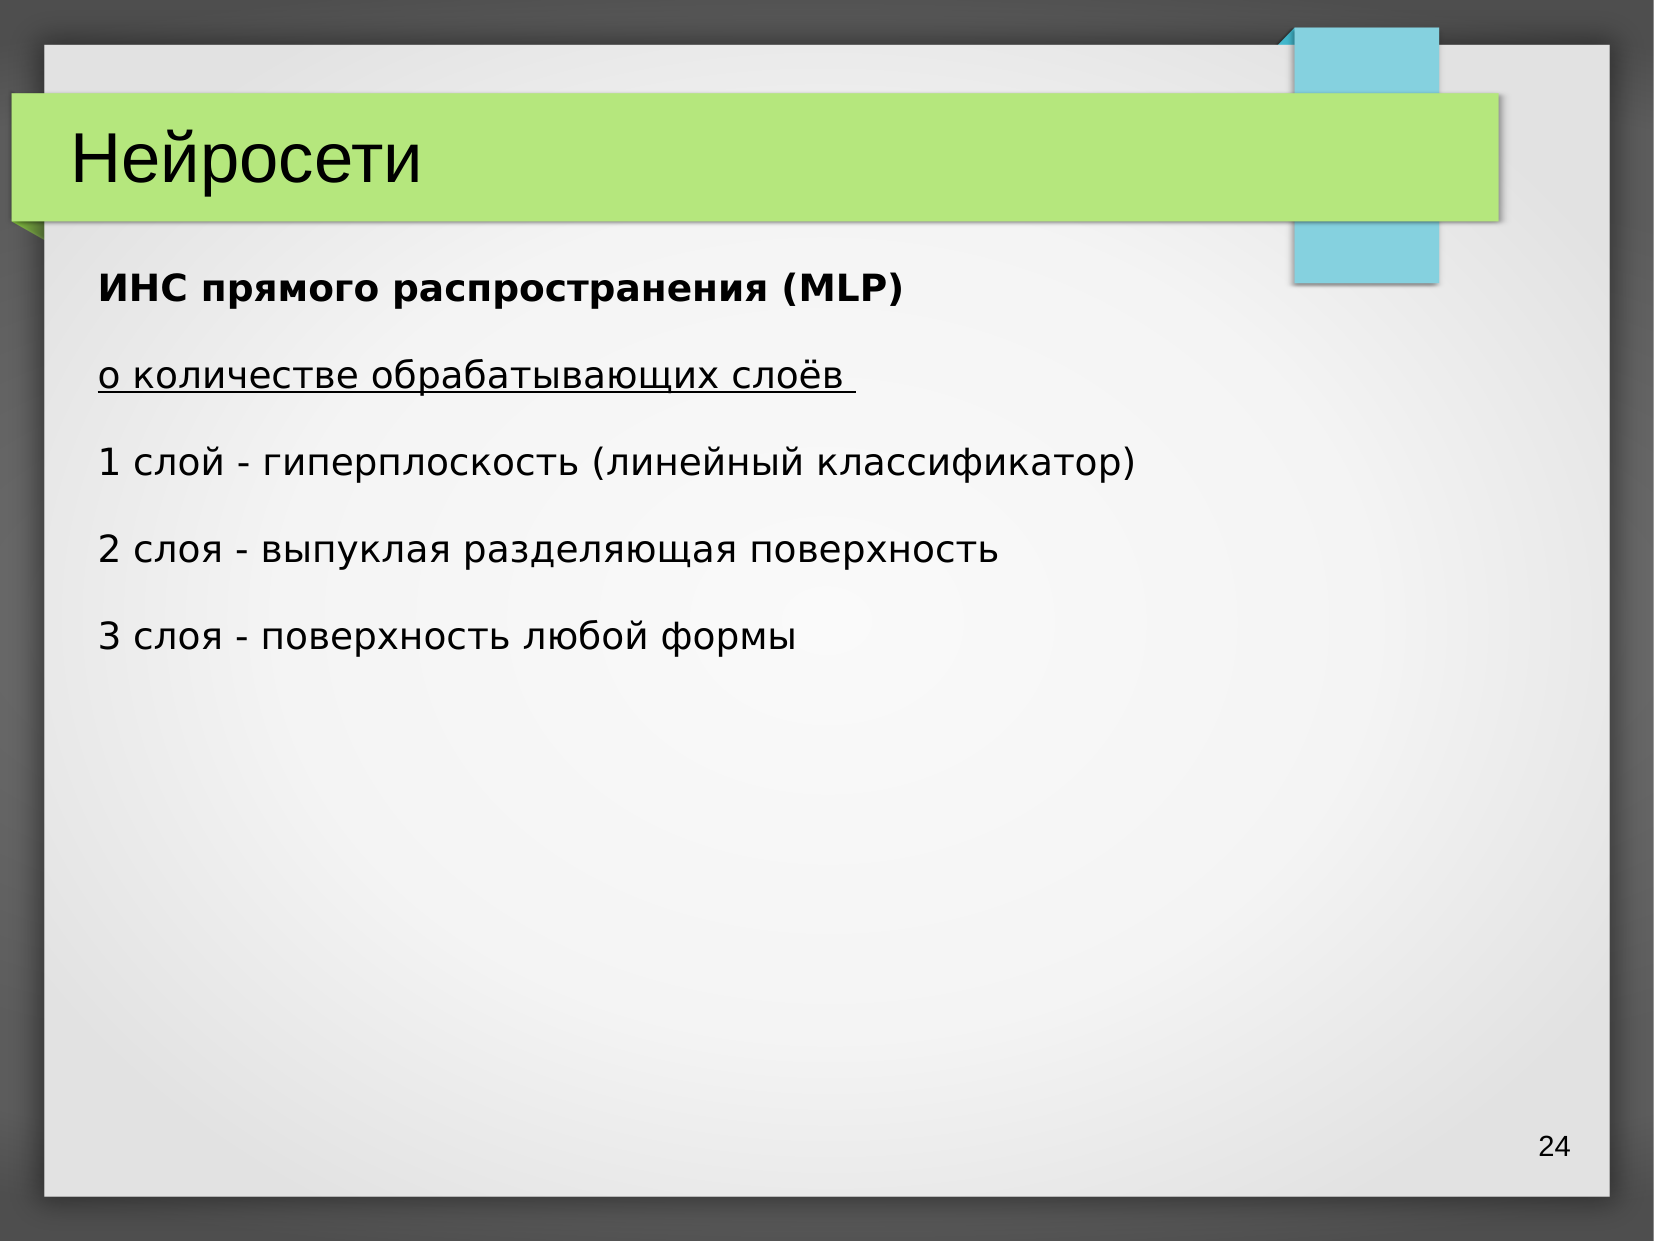

# Нейросети
ИНС прямого распространения (MLP)
о количестве обрабатывающих слоёв
1 слой - гиперплоскость (линейный классификатор)
2 слоя - выпуклая разделяющая поверхность
3 слоя - поверхность любой формы
24